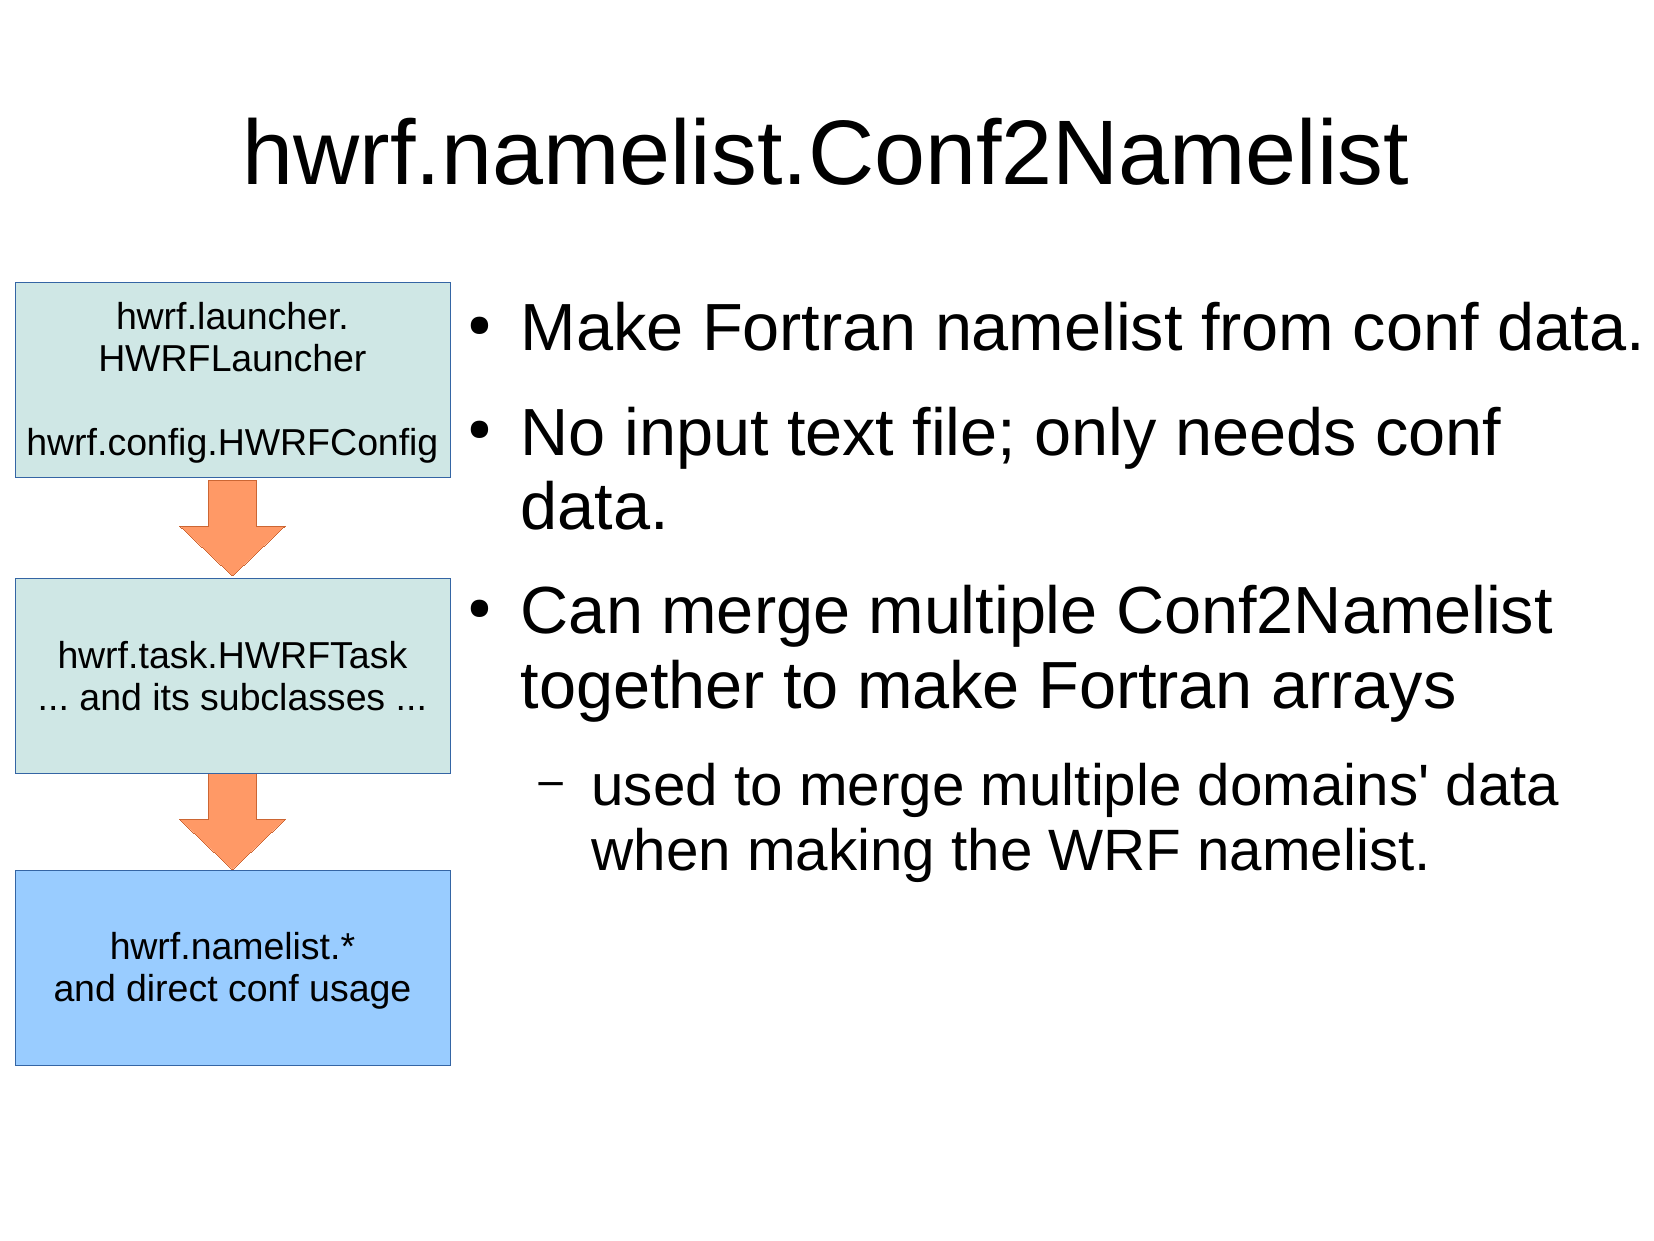

# hwrf.namelist.Conf2Namelist
hwrf.launcher.
HWRFLauncher
hwrf.config.HWRFConfig
Make Fortran namelist from conf data.
No input text file; only needs conf data.
Can merge multiple Conf2Namelist together to make Fortran arrays
used to merge multiple domains' data when making the WRF namelist.
hwrf.task.HWRFTask
... and its subclasses ...
hwrf.namelist.*
and direct conf usage